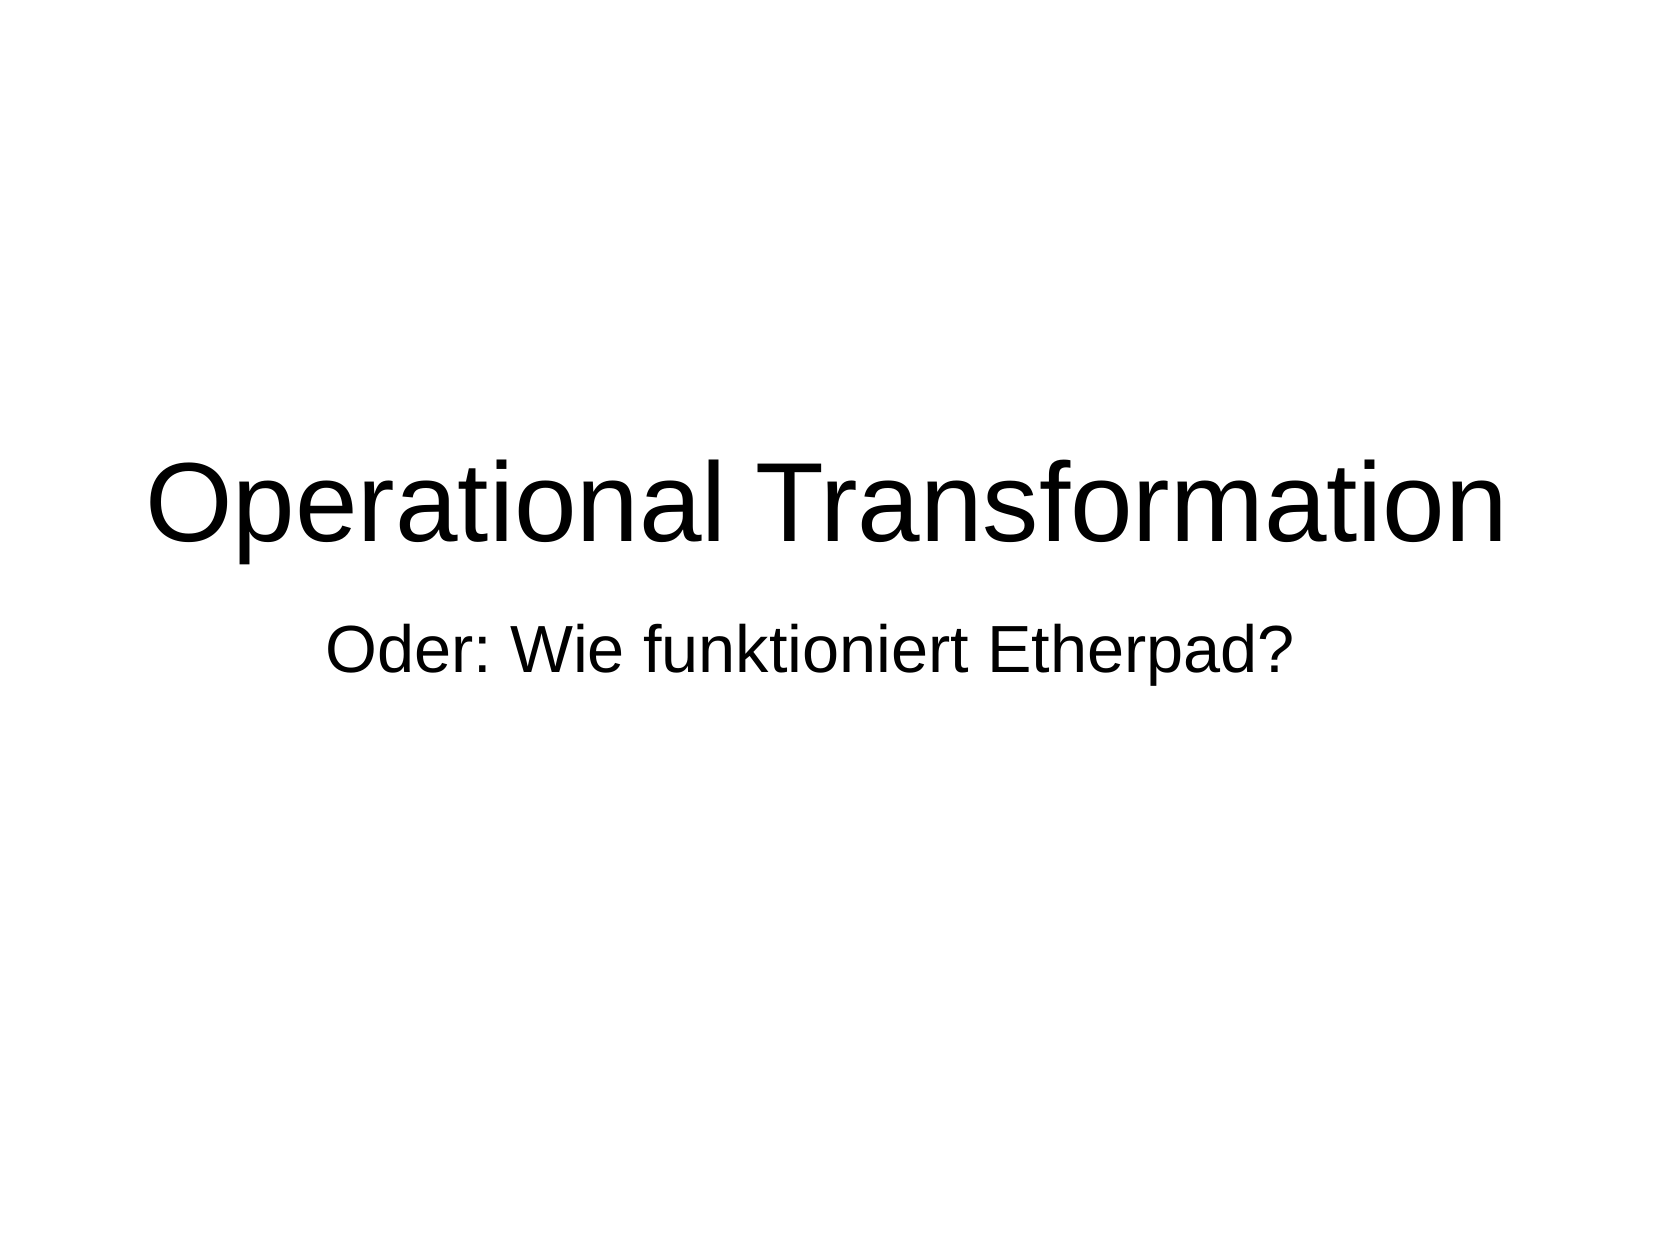

Oder: Wie funktioniert Etherpad?
# Operational Transformation